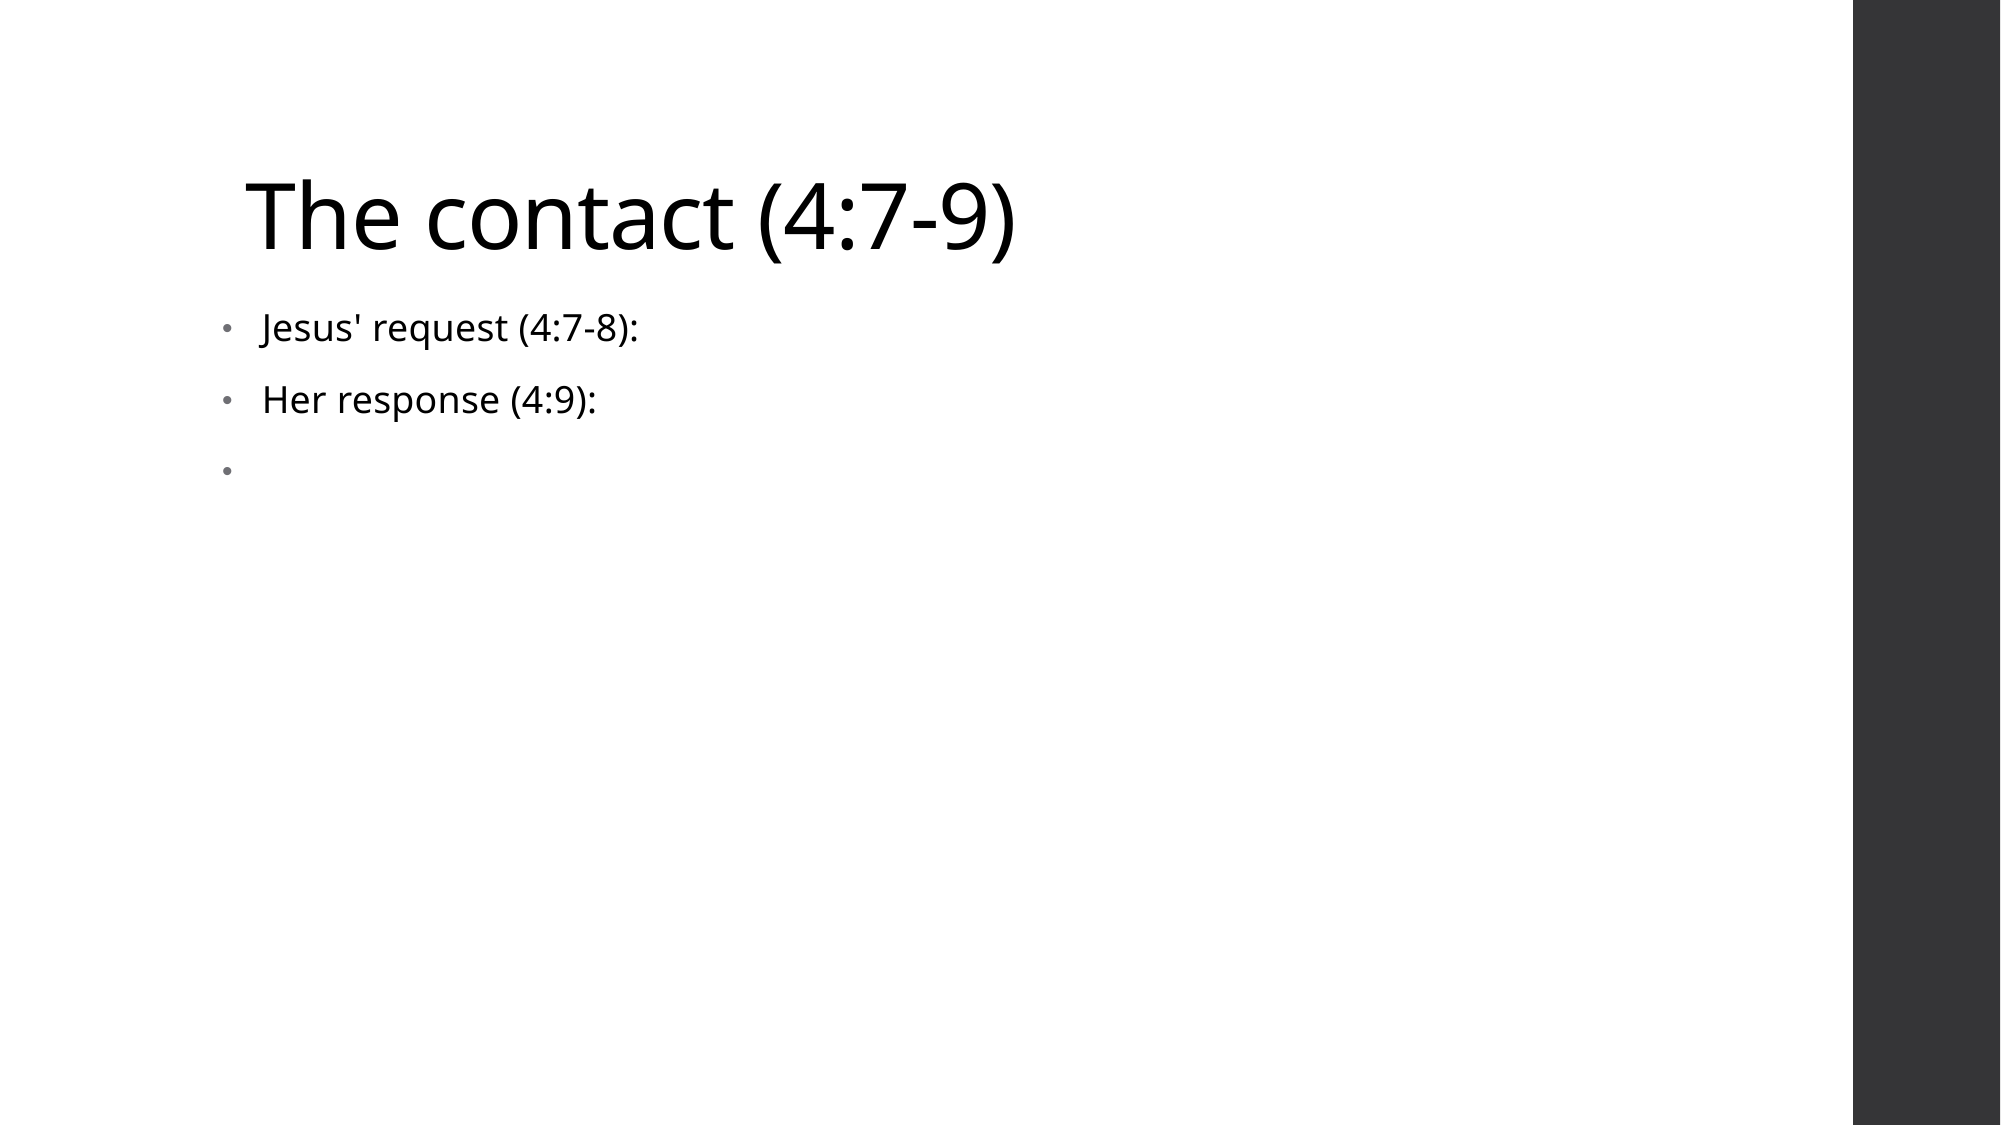

# The contact (4:7-9)
 Jesus' request (4:7-8):
 Her response (4:9):